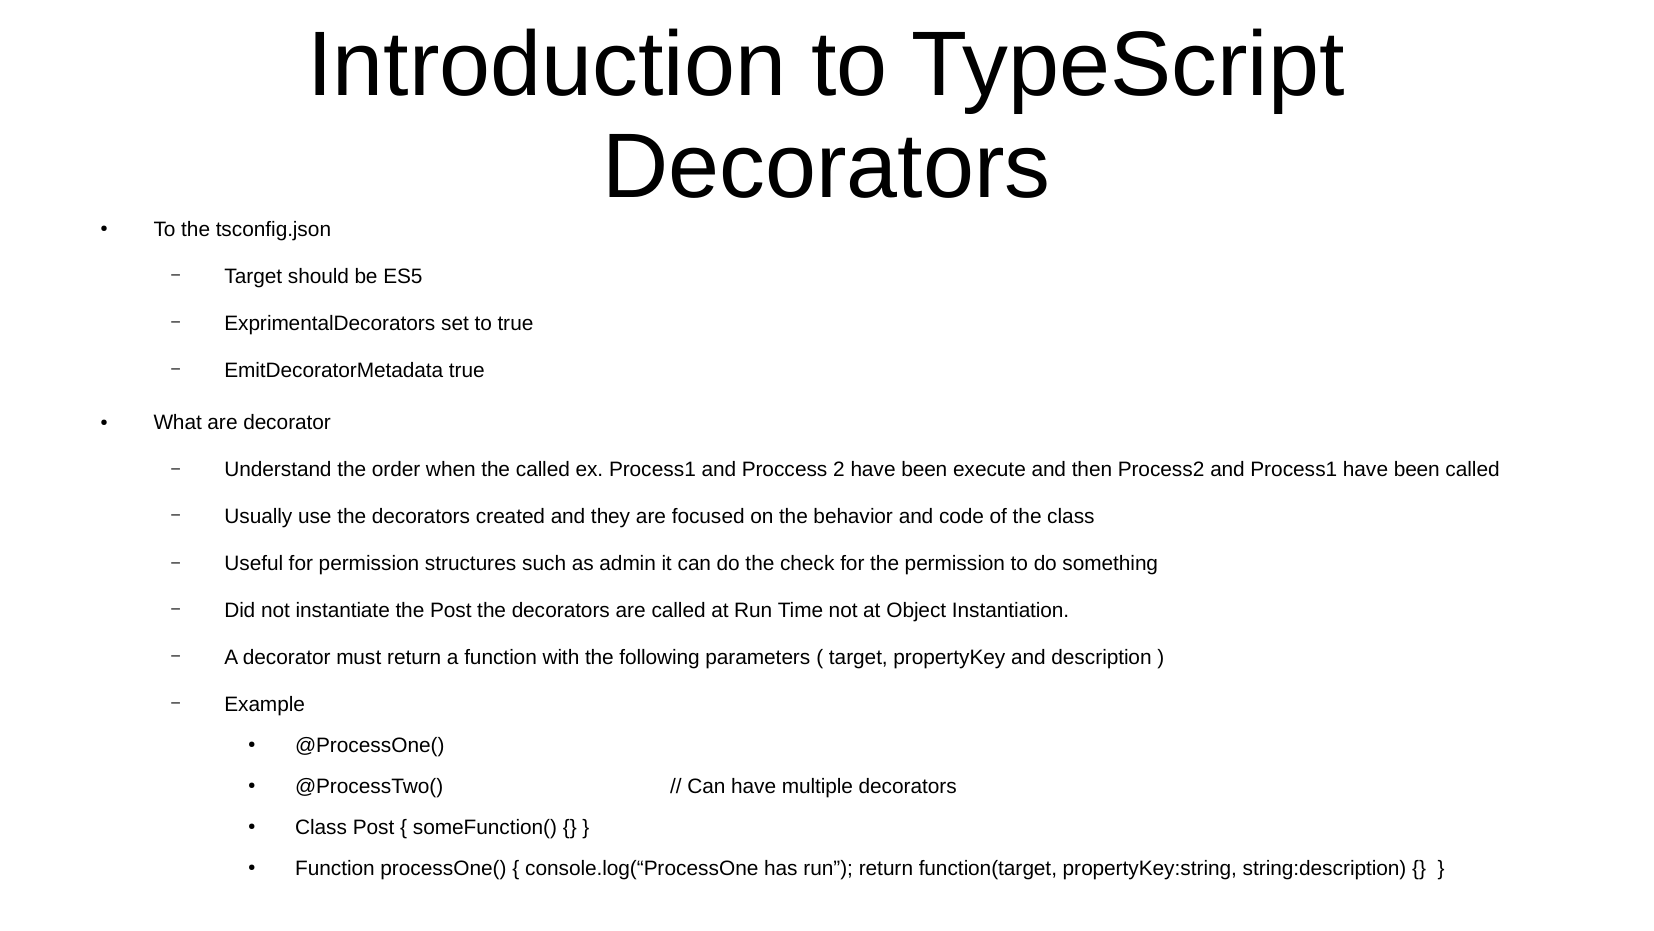

# Introduction to TypeScript Decorators
To the tsconfig.json
Target should be ES5
ExprimentalDecorators set to true
EmitDecoratorMetadata true
What are decorator
Understand the order when the called ex. Process1 and Proccess 2 have been execute and then Process2 and Process1 have been called
Usually use the decorators created and they are focused on the behavior and code of the class
Useful for permission structures such as admin it can do the check for the permission to do something
Did not instantiate the Post the decorators are called at Run Time not at Object Instantiation.
A decorator must return a function with the following parameters ( target, propertyKey and description )
Example
@ProcessOne()
@ProcessTwo() 			// Can have multiple decorators
Class Post { someFunction() {} }
Function processOne() { console.log(“ProcessOne has run”); return function(target, propertyKey:string, string:description) {} }